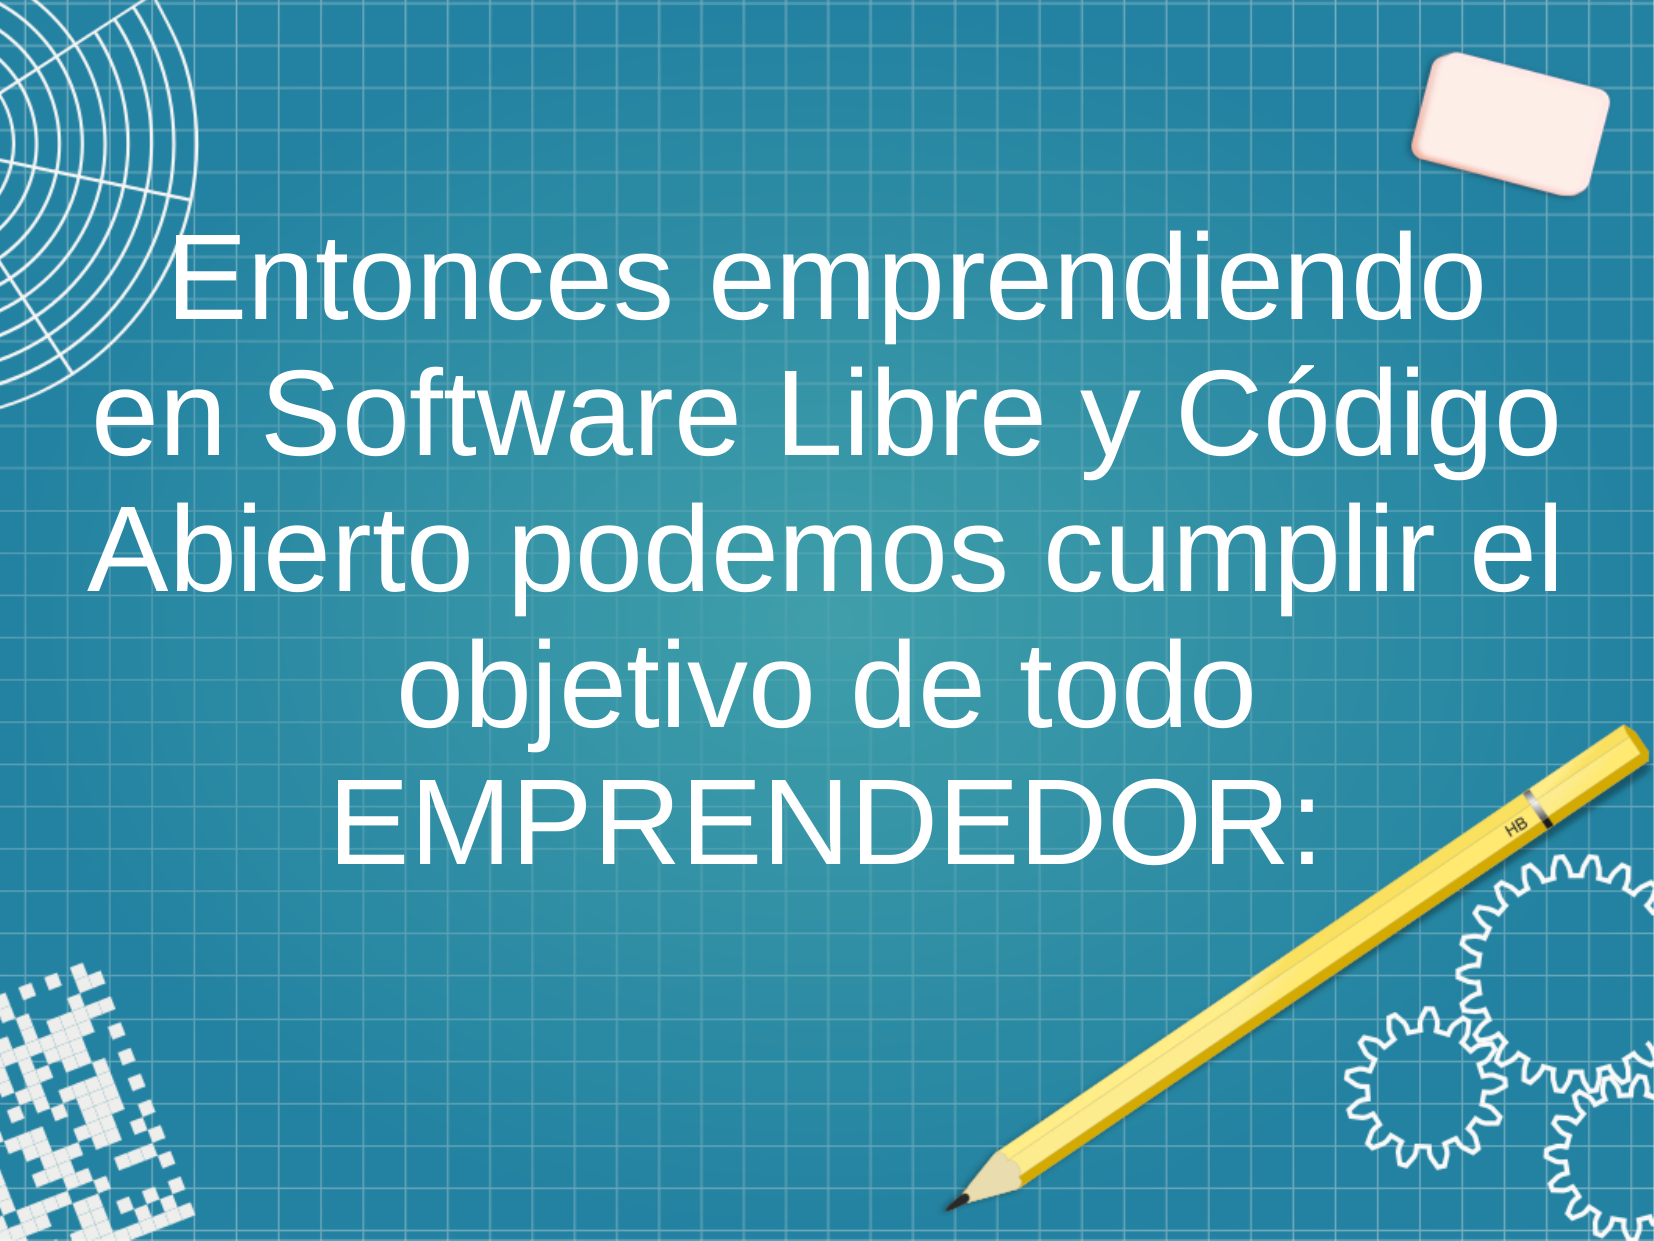

# Entonces emprendiendo en Software Libre y Código Abierto podemos cumplir el objetivo de todo EMPRENDEDOR: